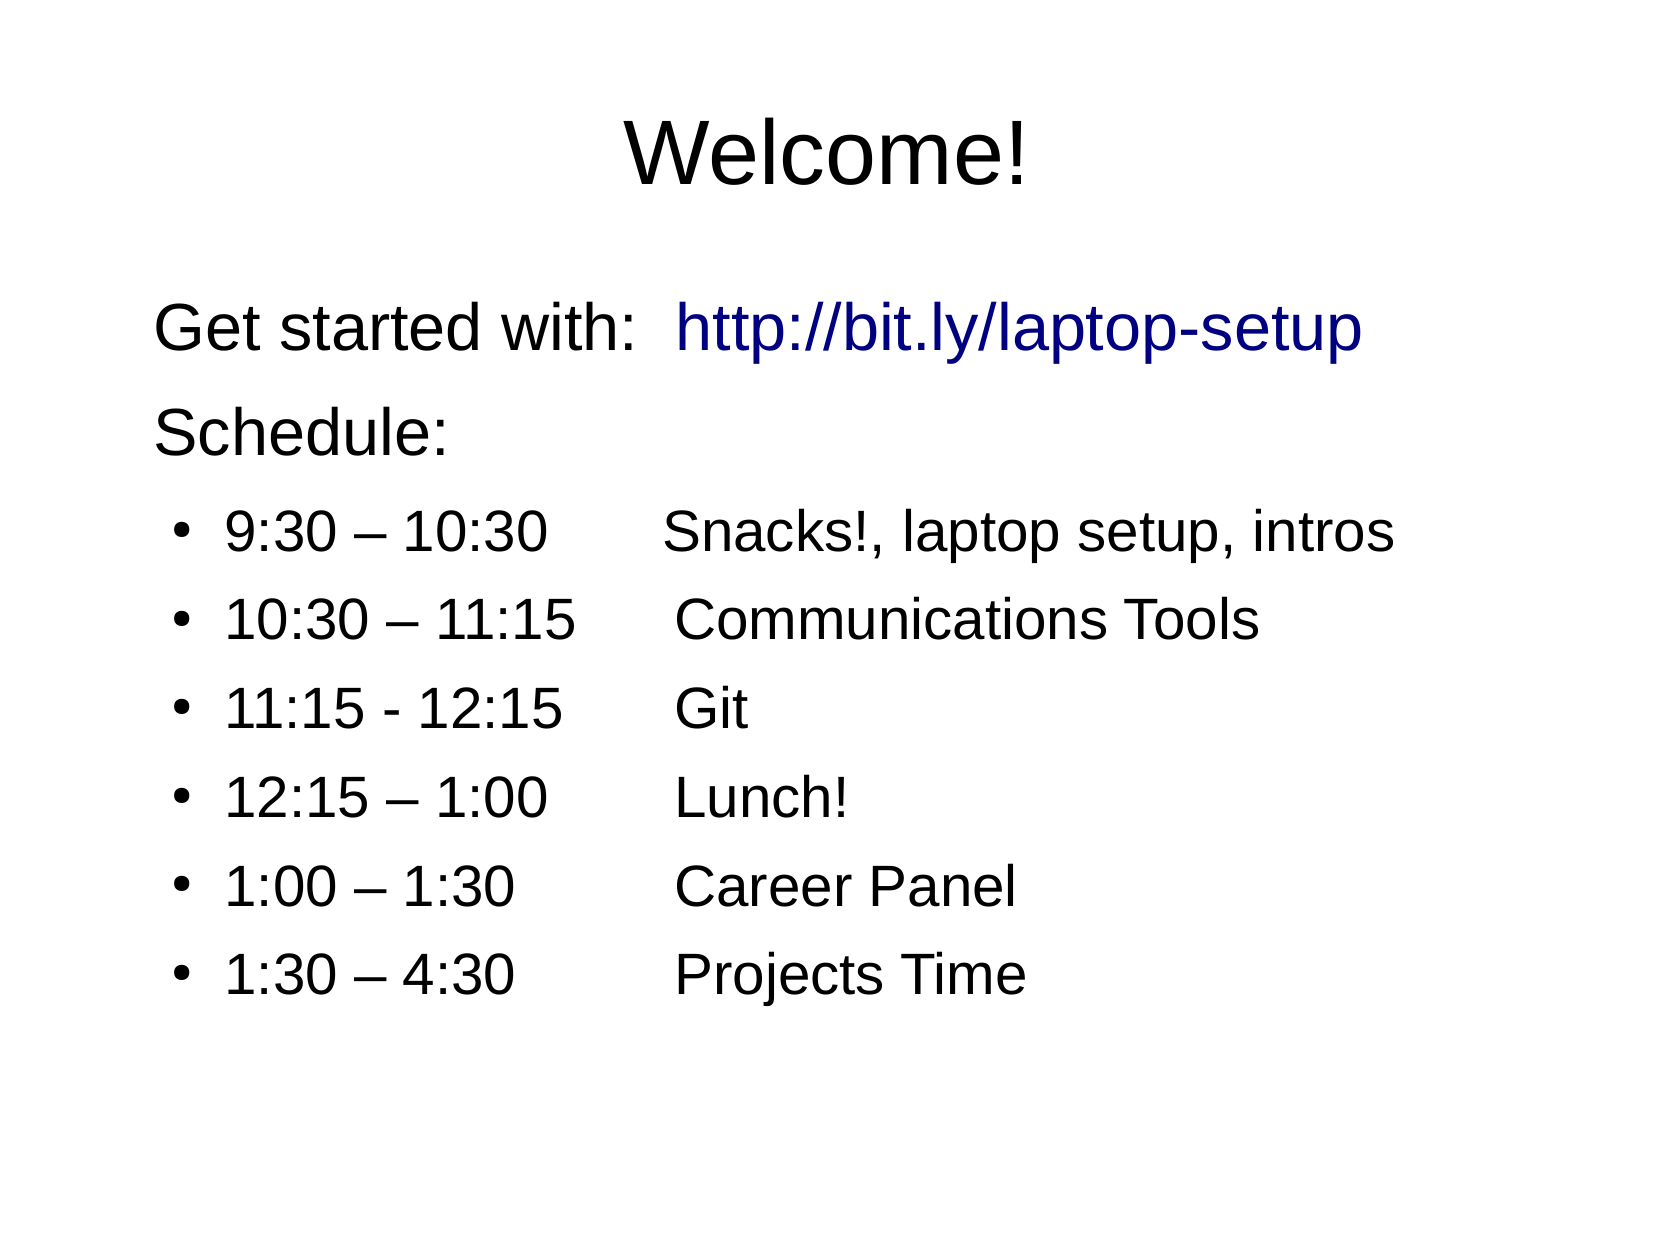

# Welcome!
Get started with: http://bit.ly/laptop-setup
Schedule:
9:30 – 10:30 Snacks!, laptop setup, intros
10:30 – 11:15		Communications Tools
11:15 - 12:15		Git
12:15 – 1:00		Lunch!
1:00 – 1:30			Career Panel
1:30 – 4:30			Projects Time